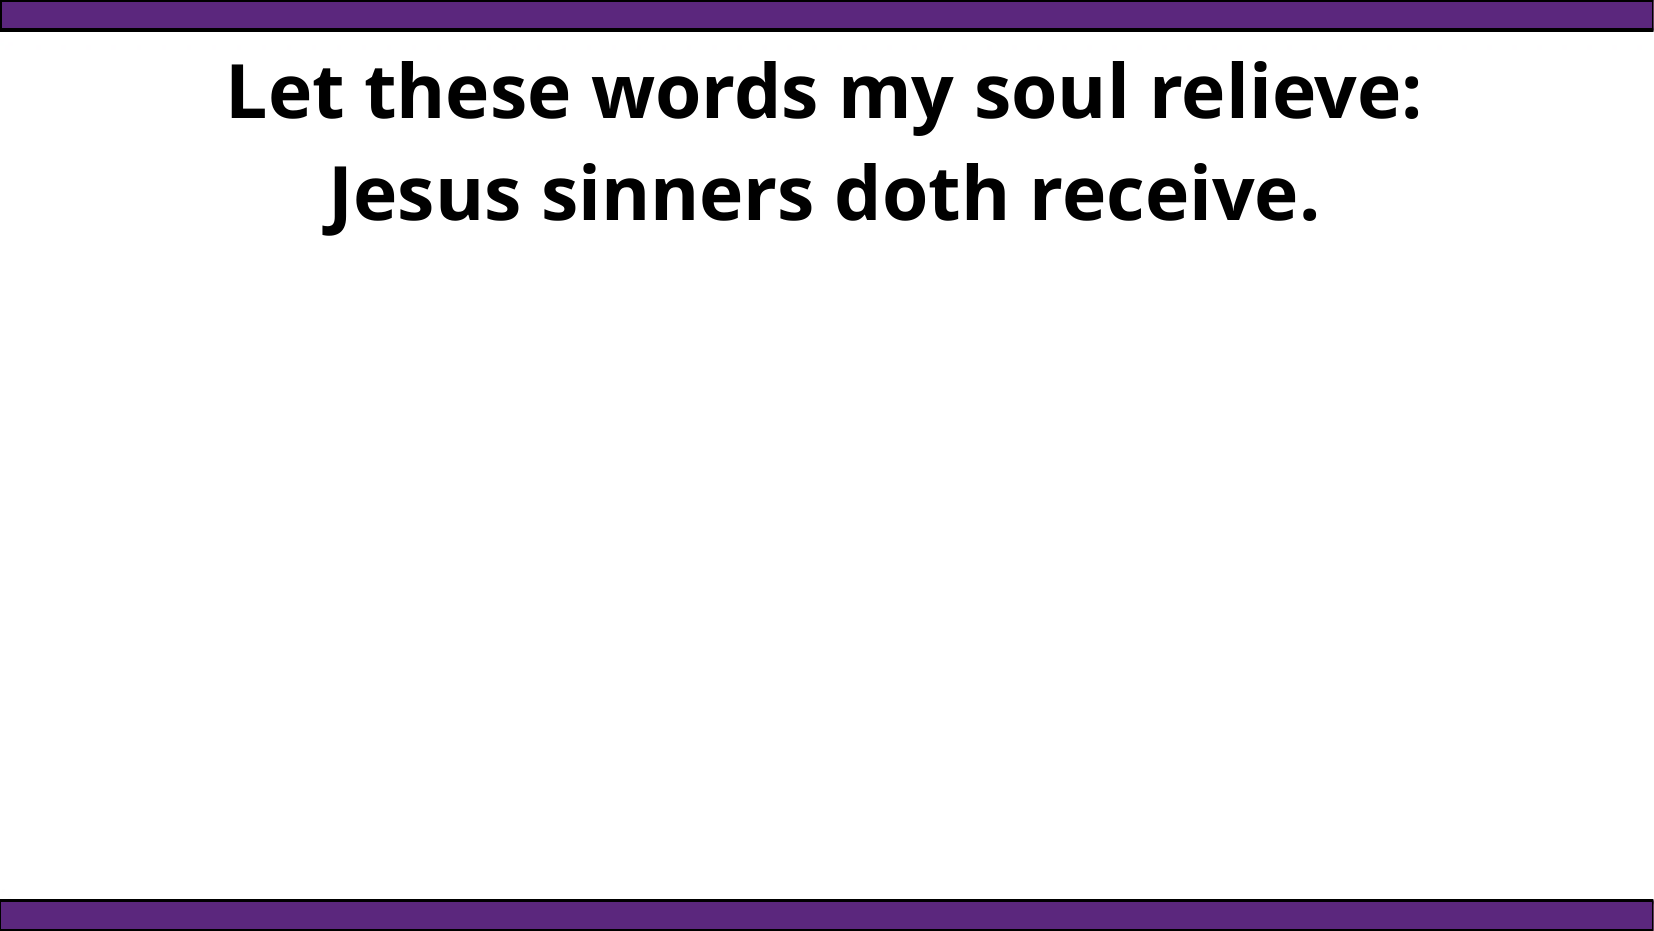

Let these words my soul relieve:
Jesus sinners doth receive.